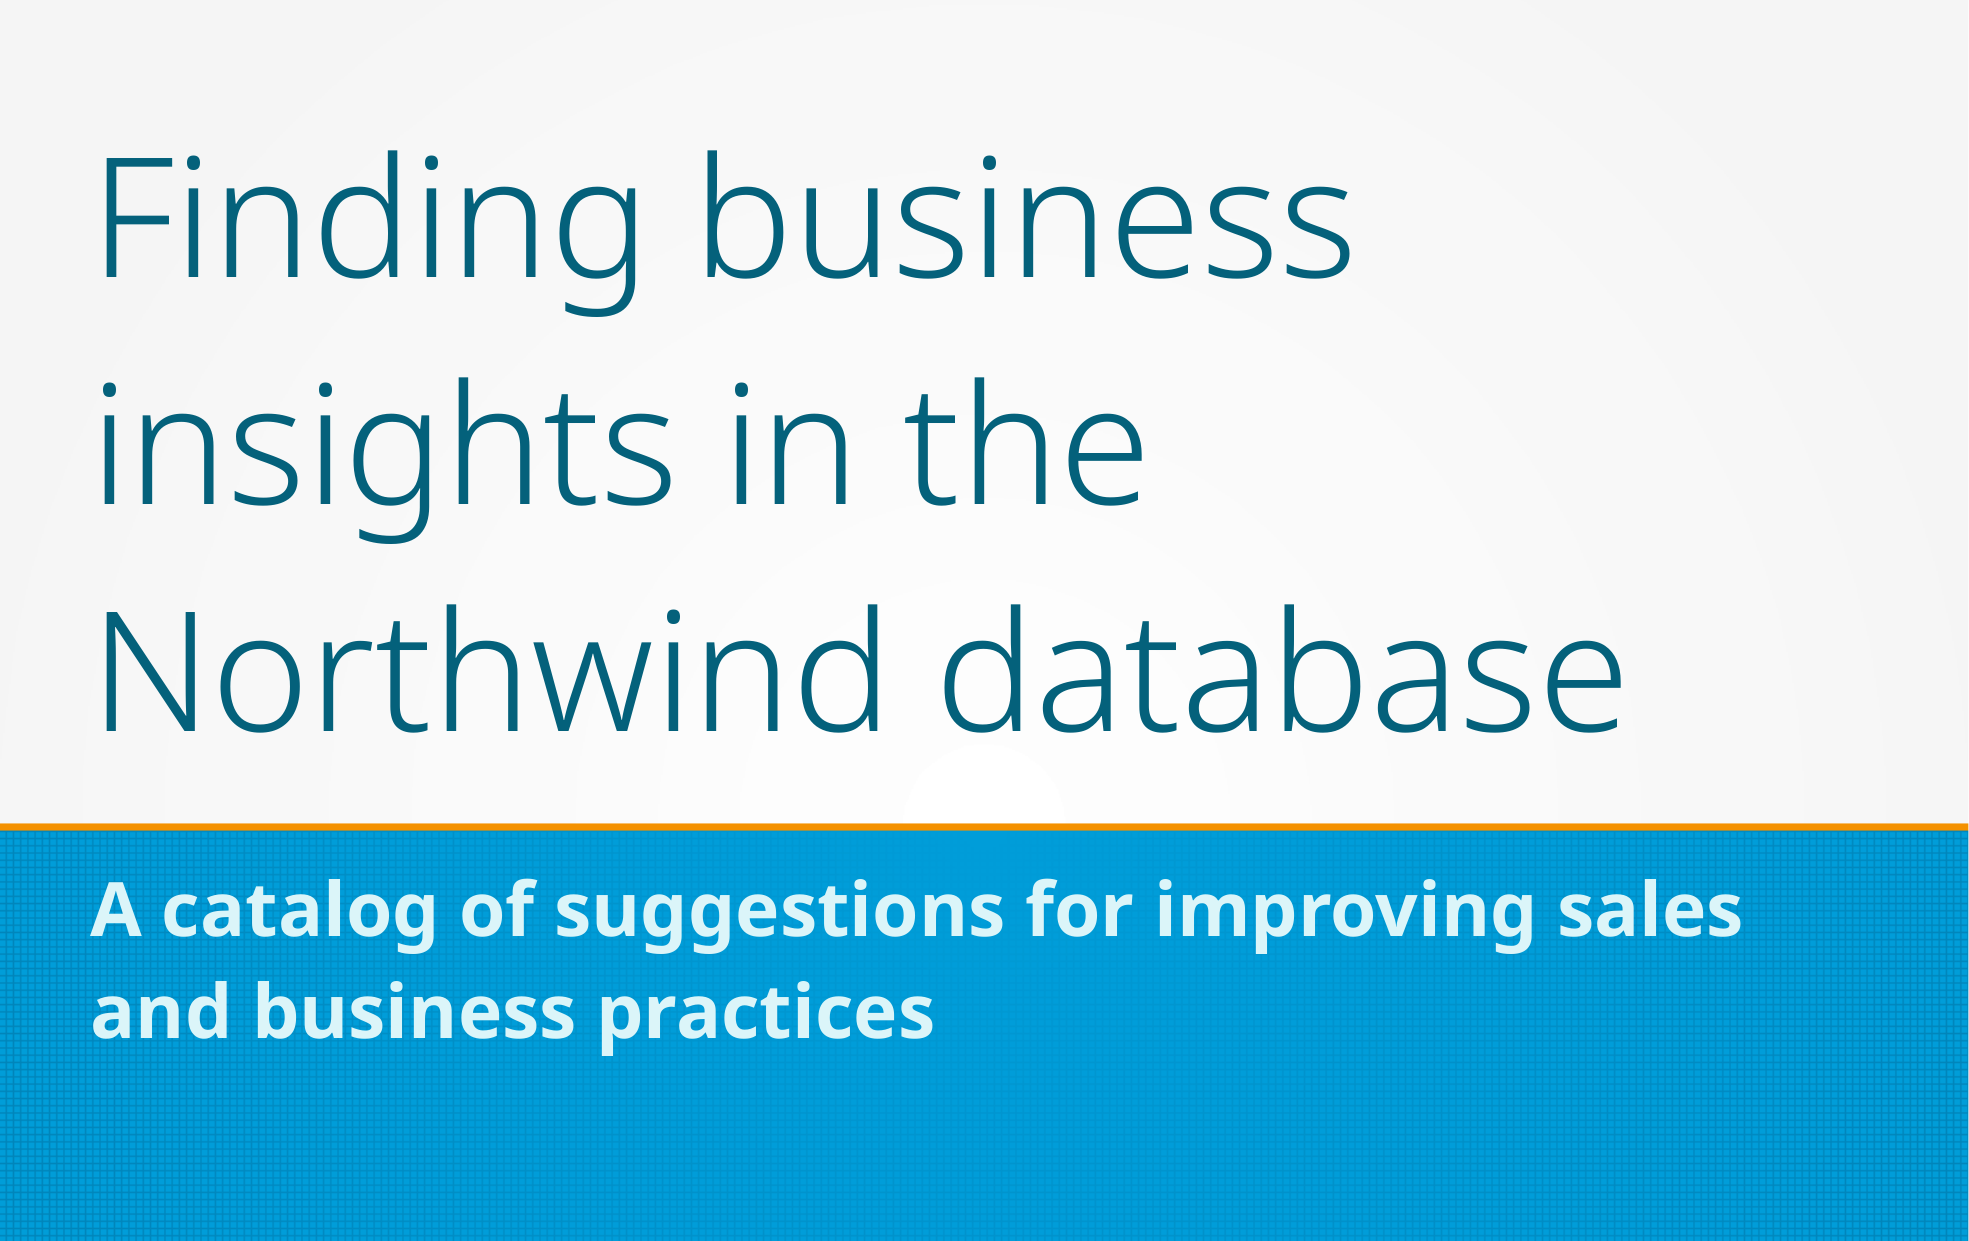

# Finding business insights in the Northwind database
A catalog of suggestions for improving sales and business practices